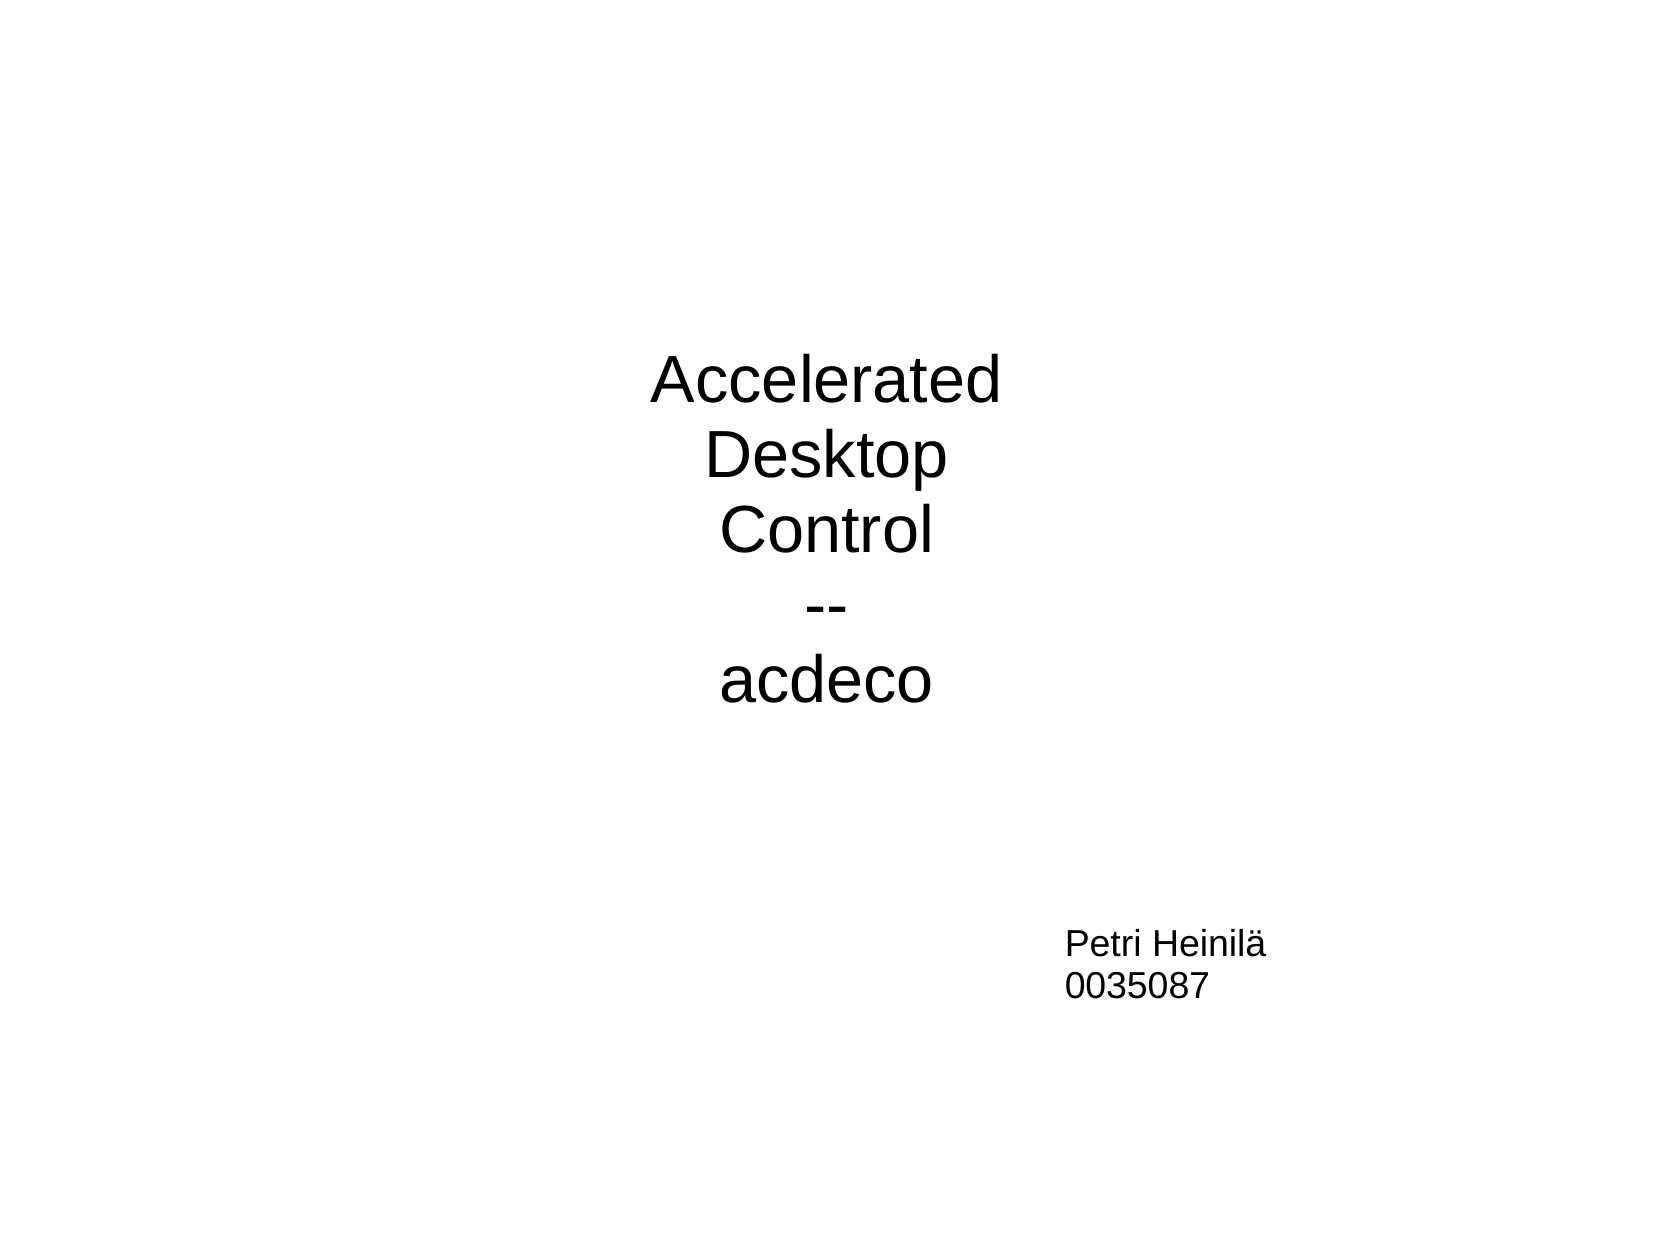

# Accelerated
Desktop
Control
--
acdeco
Petri Heinilä
0035087